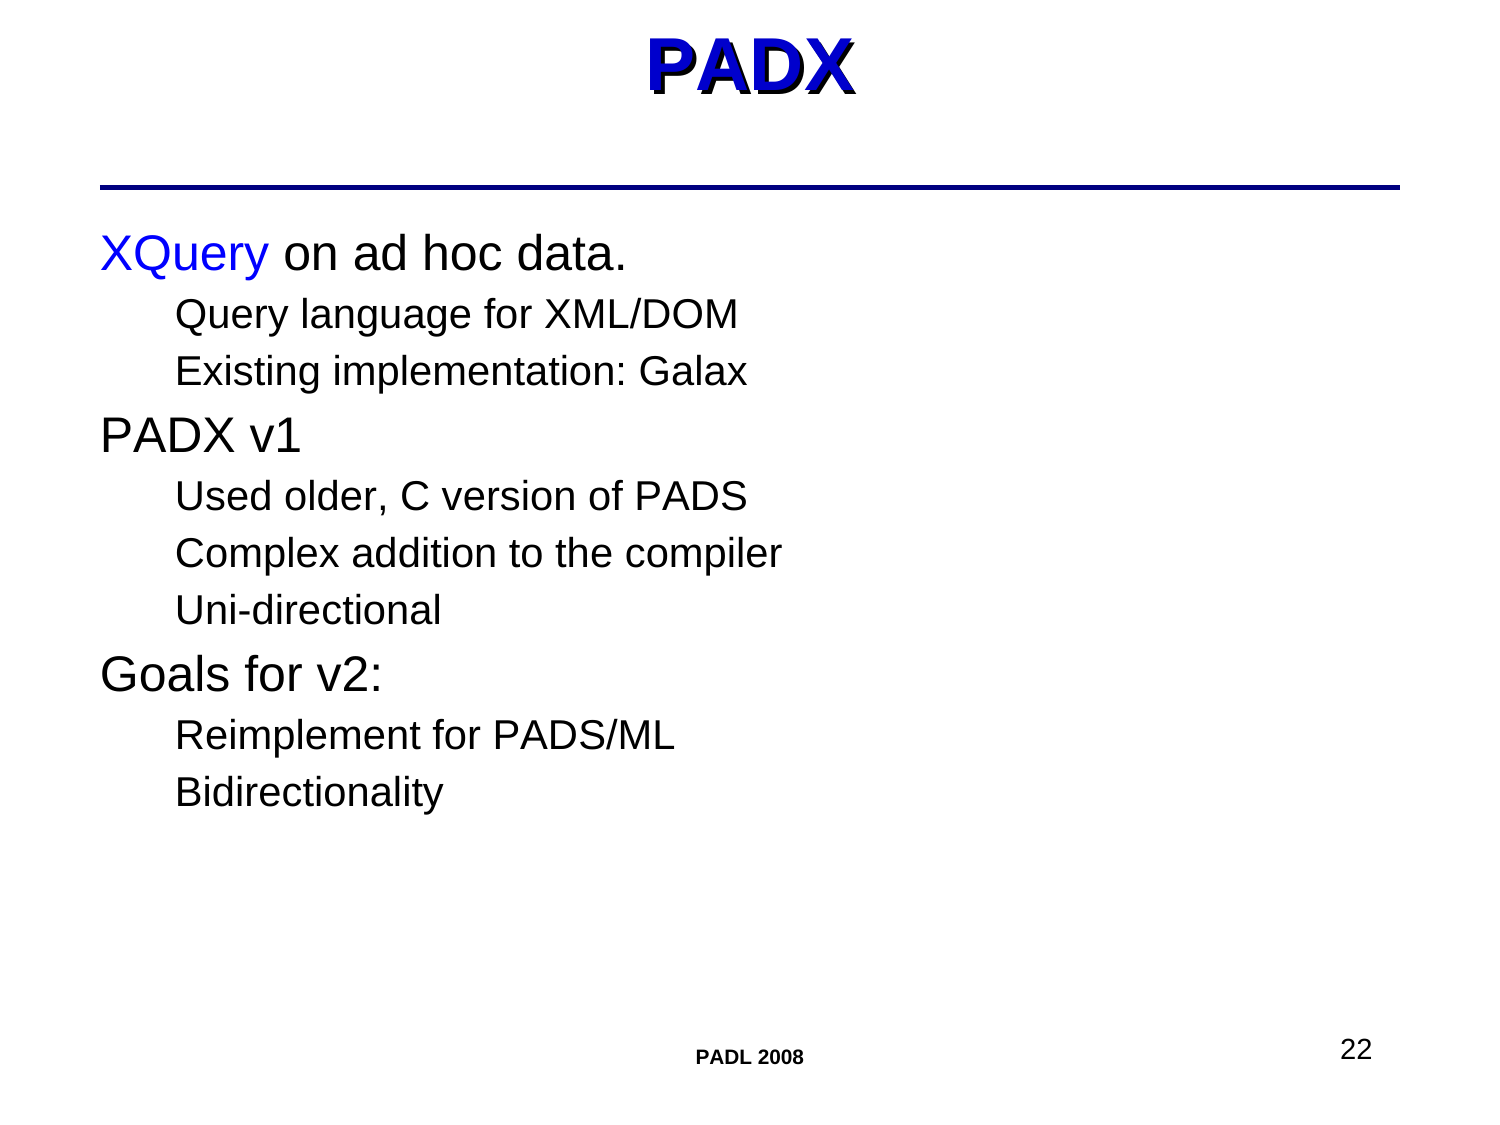

# PADX
XQuery on ad hoc data.
Query language for XML/DOM
Existing implementation: Galax
PADX v1
Used older, C version of PADS
Complex addition to the compiler
Uni-directional
Goals for v2:
Reimplement for PADS/ML
Bidirectionality
22